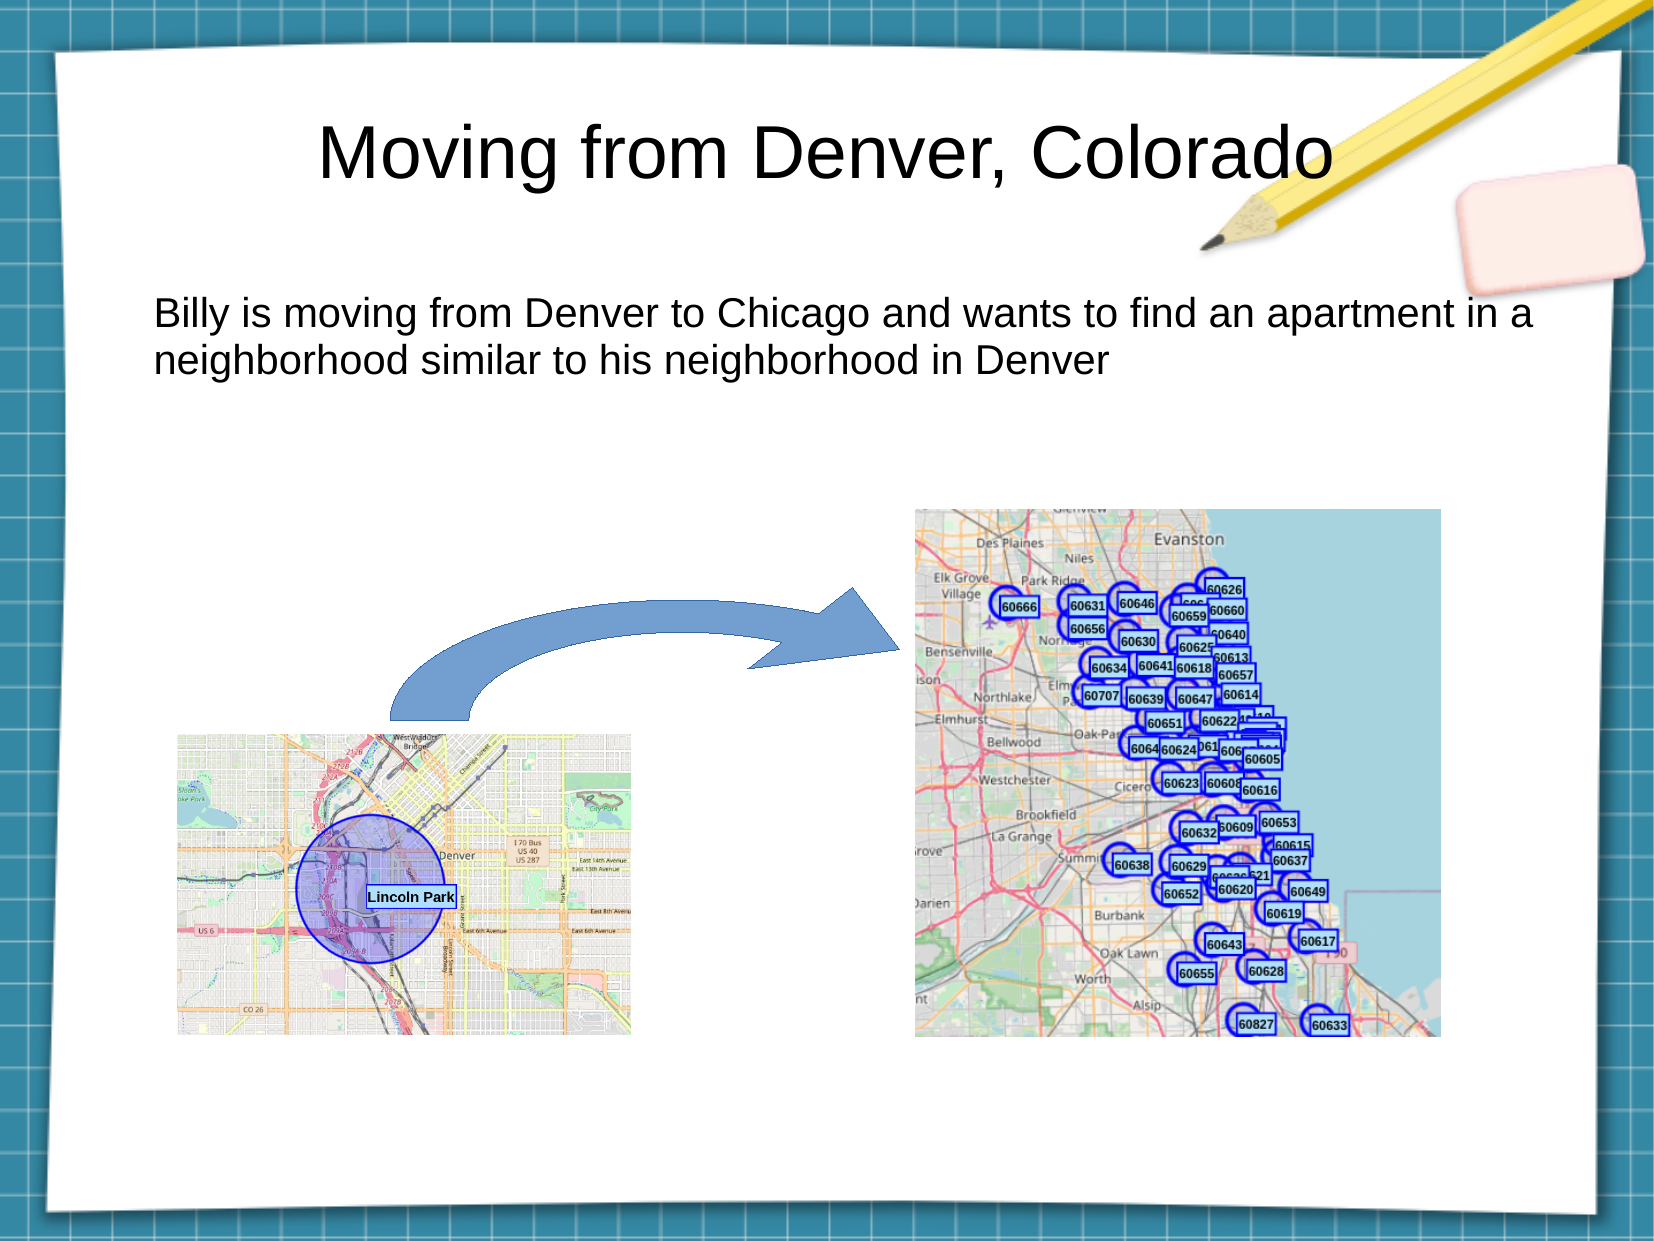

# Moving from Denver, Colorado
Billy is moving from Denver to Chicago and wants to find an apartment in a neighborhood similar to his neighborhood in Denver